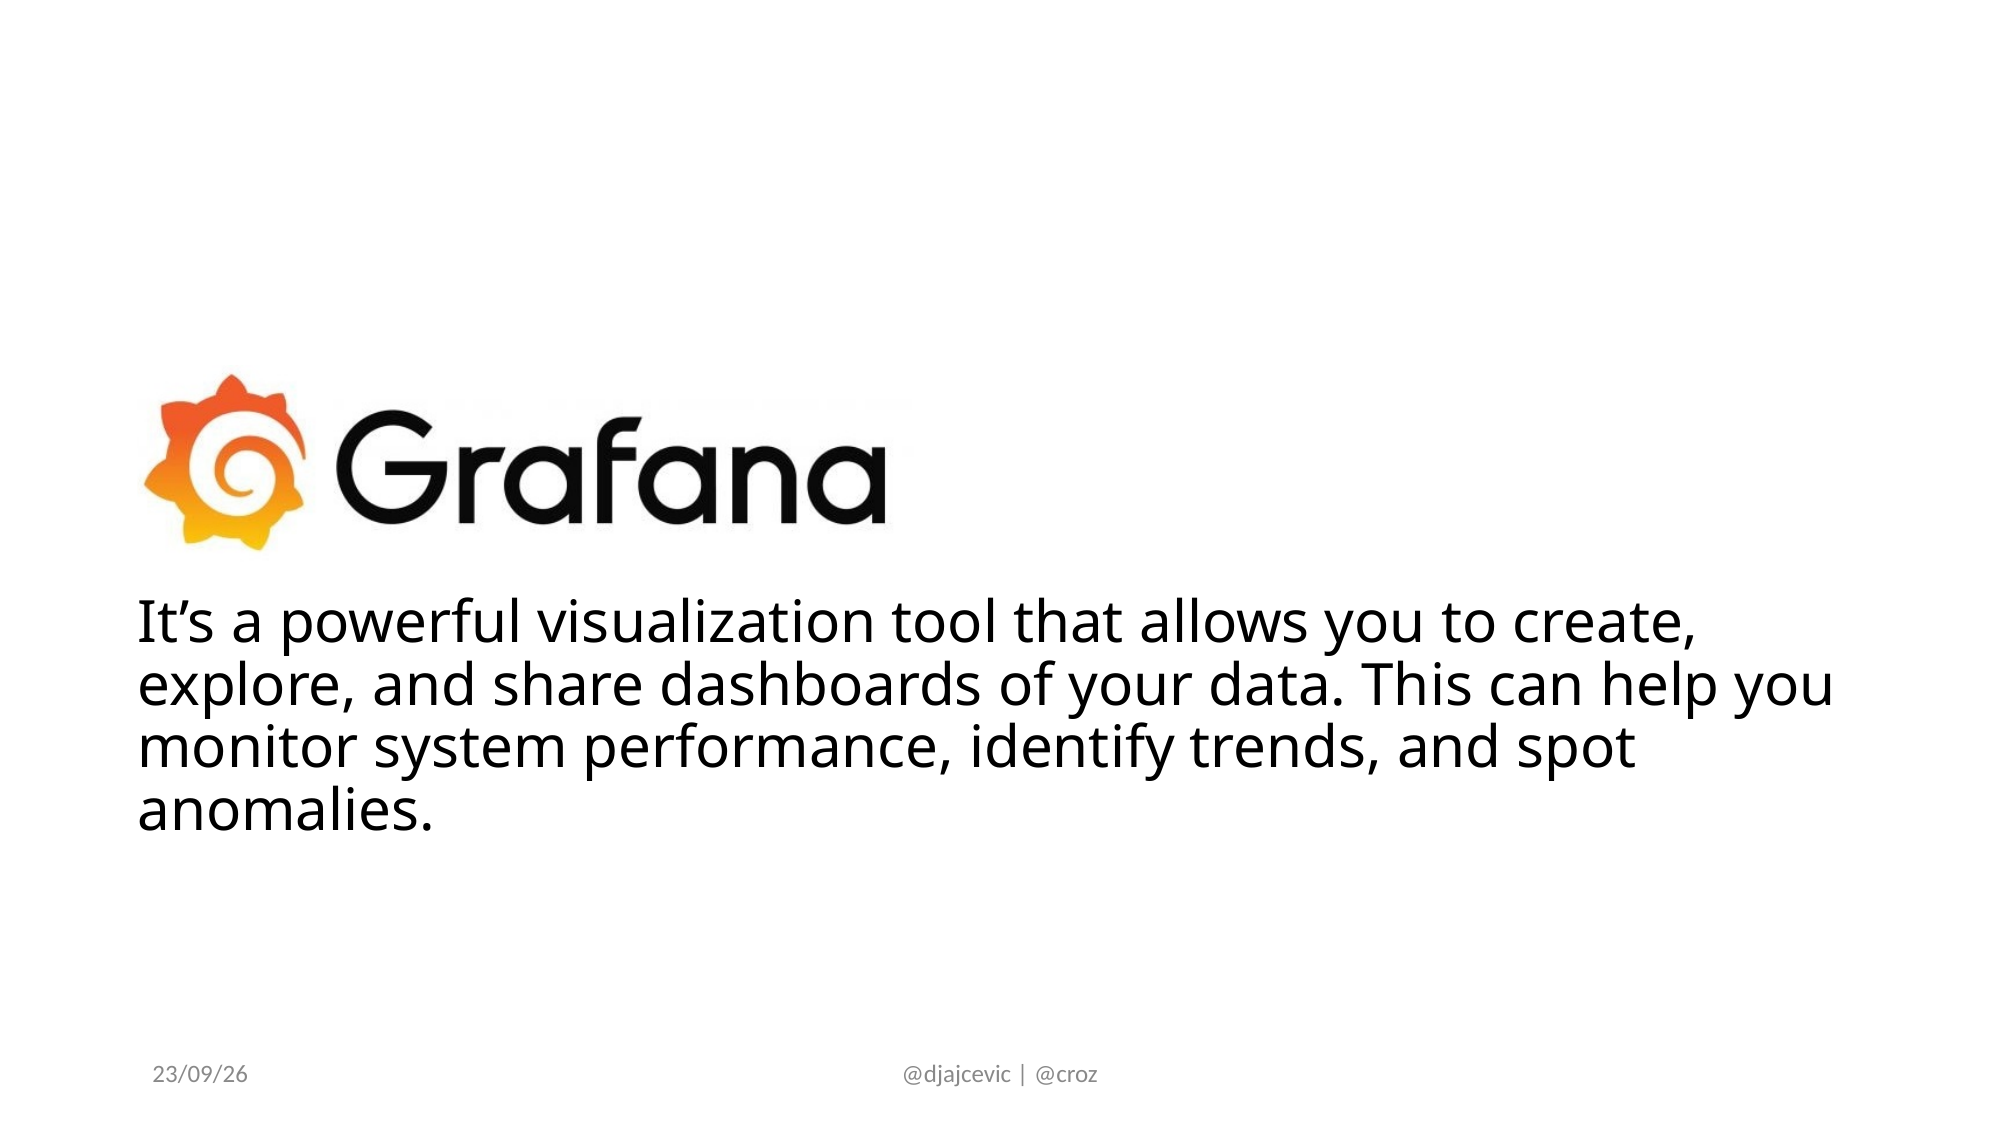

#
It’s a powerful visualization tool that allows you to create, explore, and share dashboards of your data. This can help you monitor system performance, identify trends, and spot anomalies.
@djajcevic | @croz